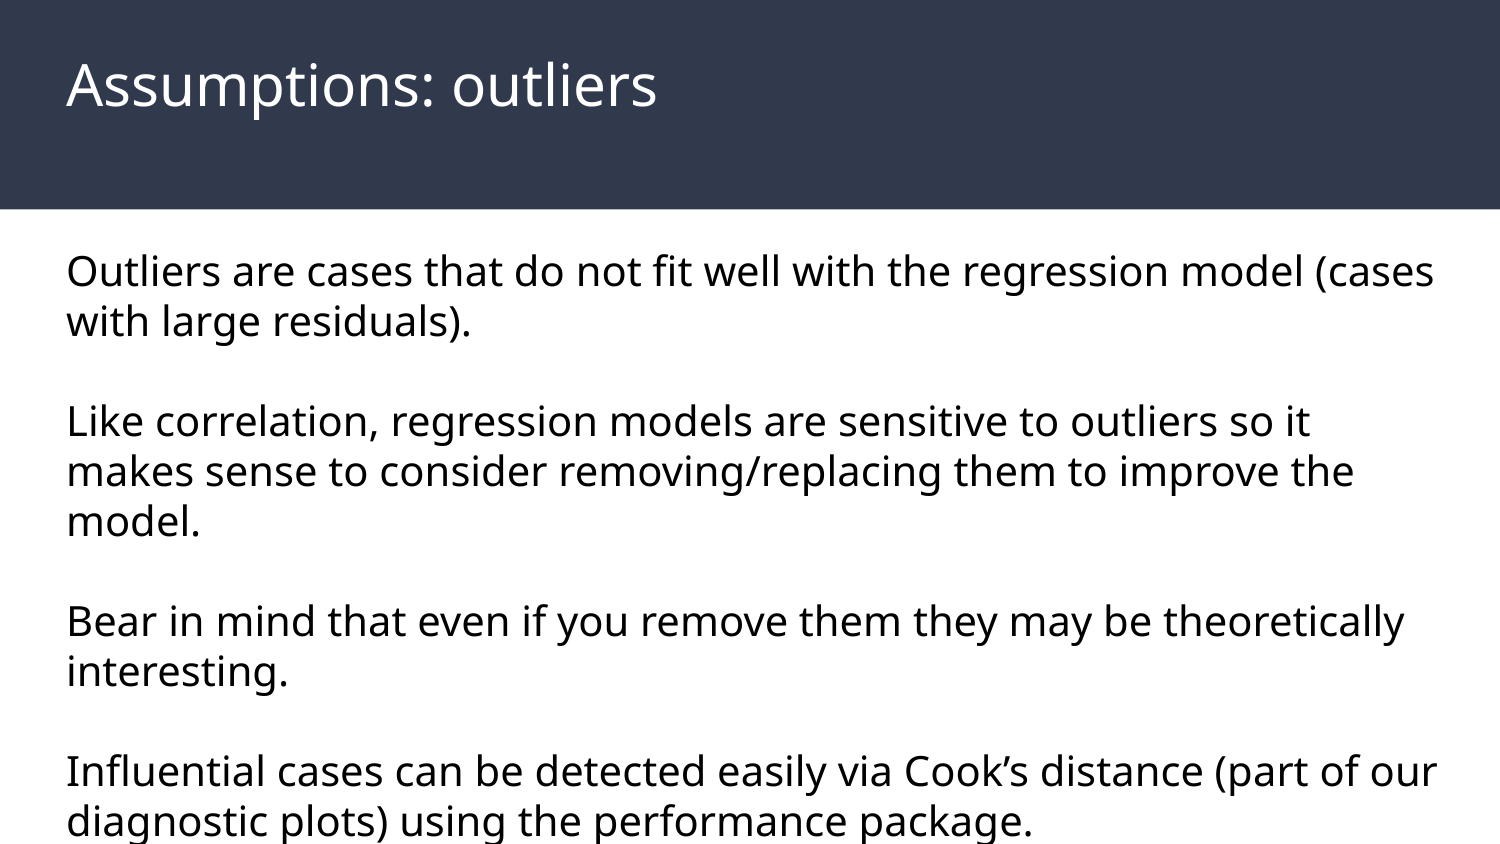

# Assumptions: outliers
Outliers are cases that do not fit well with the regression model (cases with large residuals).
Like correlation, regression models are sensitive to outliers so it makes sense to consider removing/replacing them to improve the model.
Bear in mind that even if you remove them they may be theoretically interesting.
Influential cases can be detected easily via Cook’s distance (part of our diagnostic plots) using the performance package.